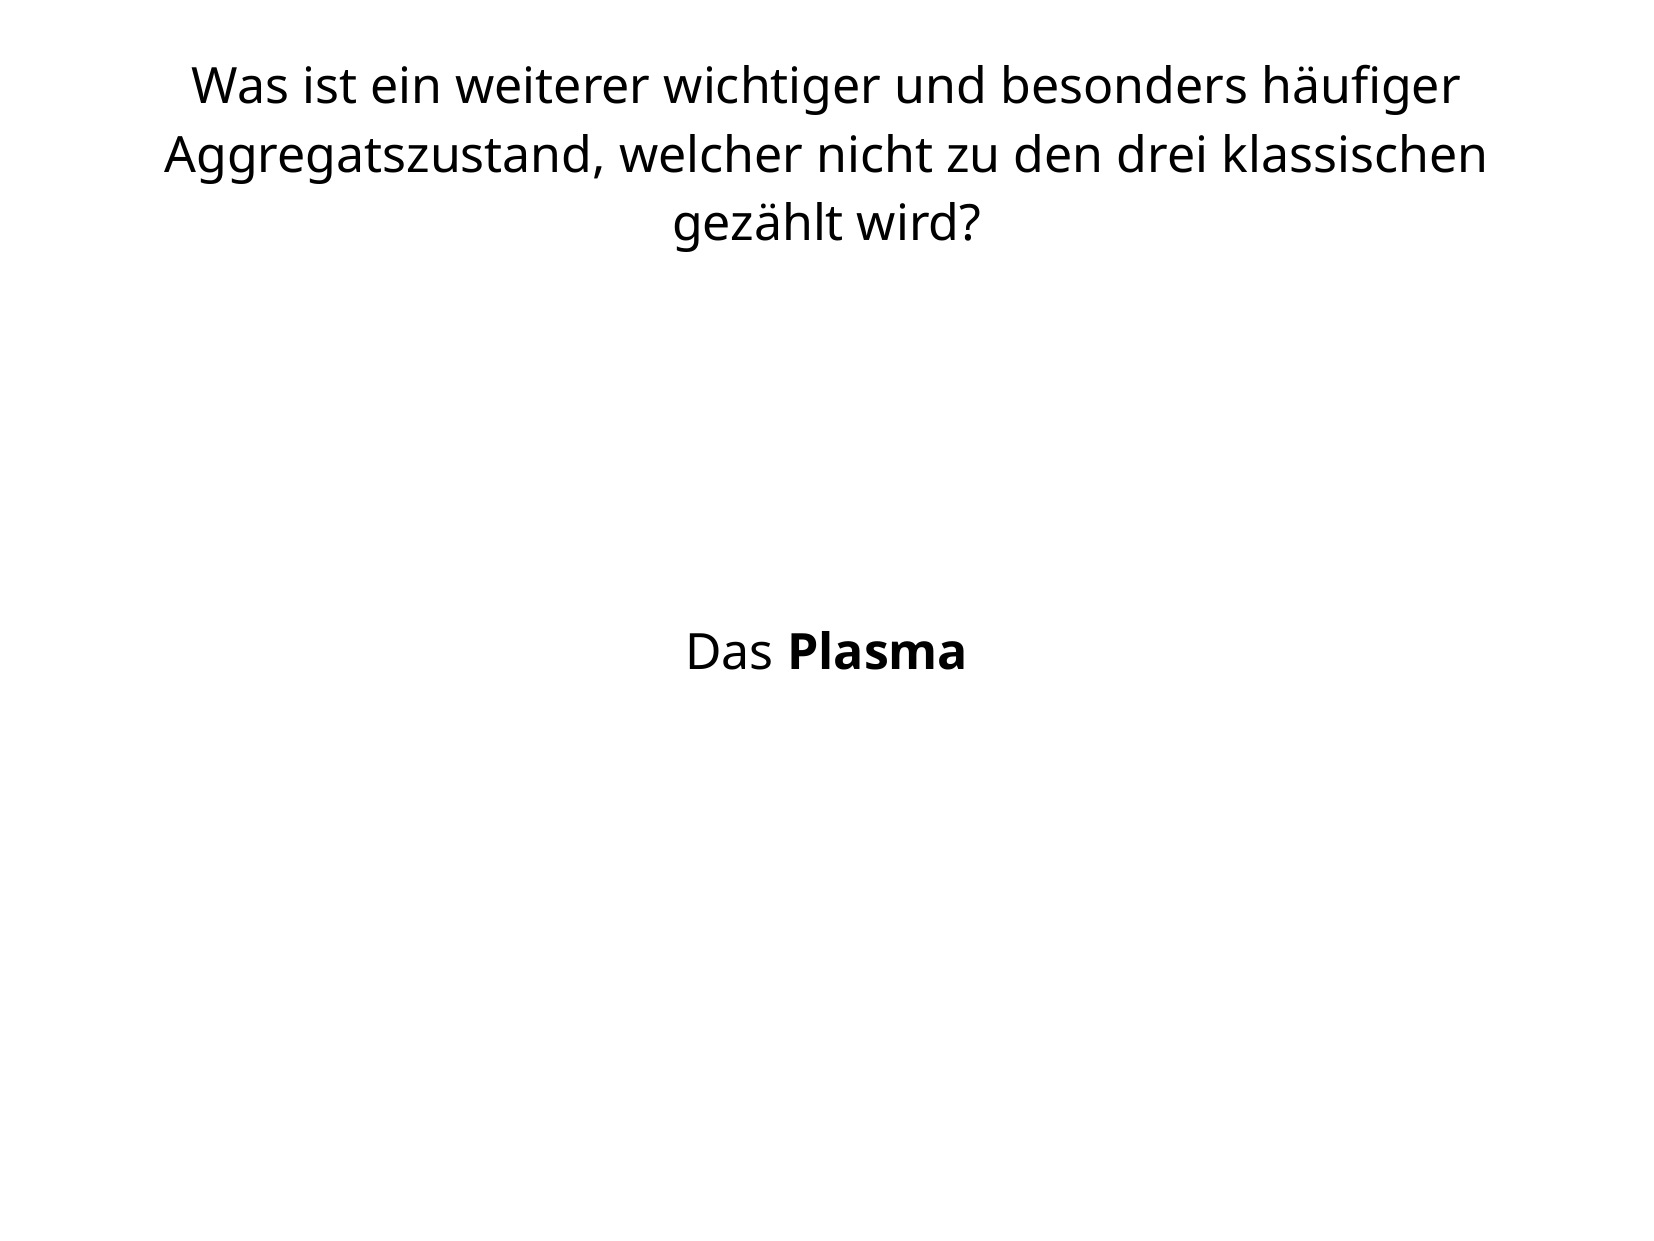

# Was ist ein weiterer wichtiger und besonders häufiger Aggregatszustand, welcher nicht zu den drei klassischen gezählt wird?
Das Plasma